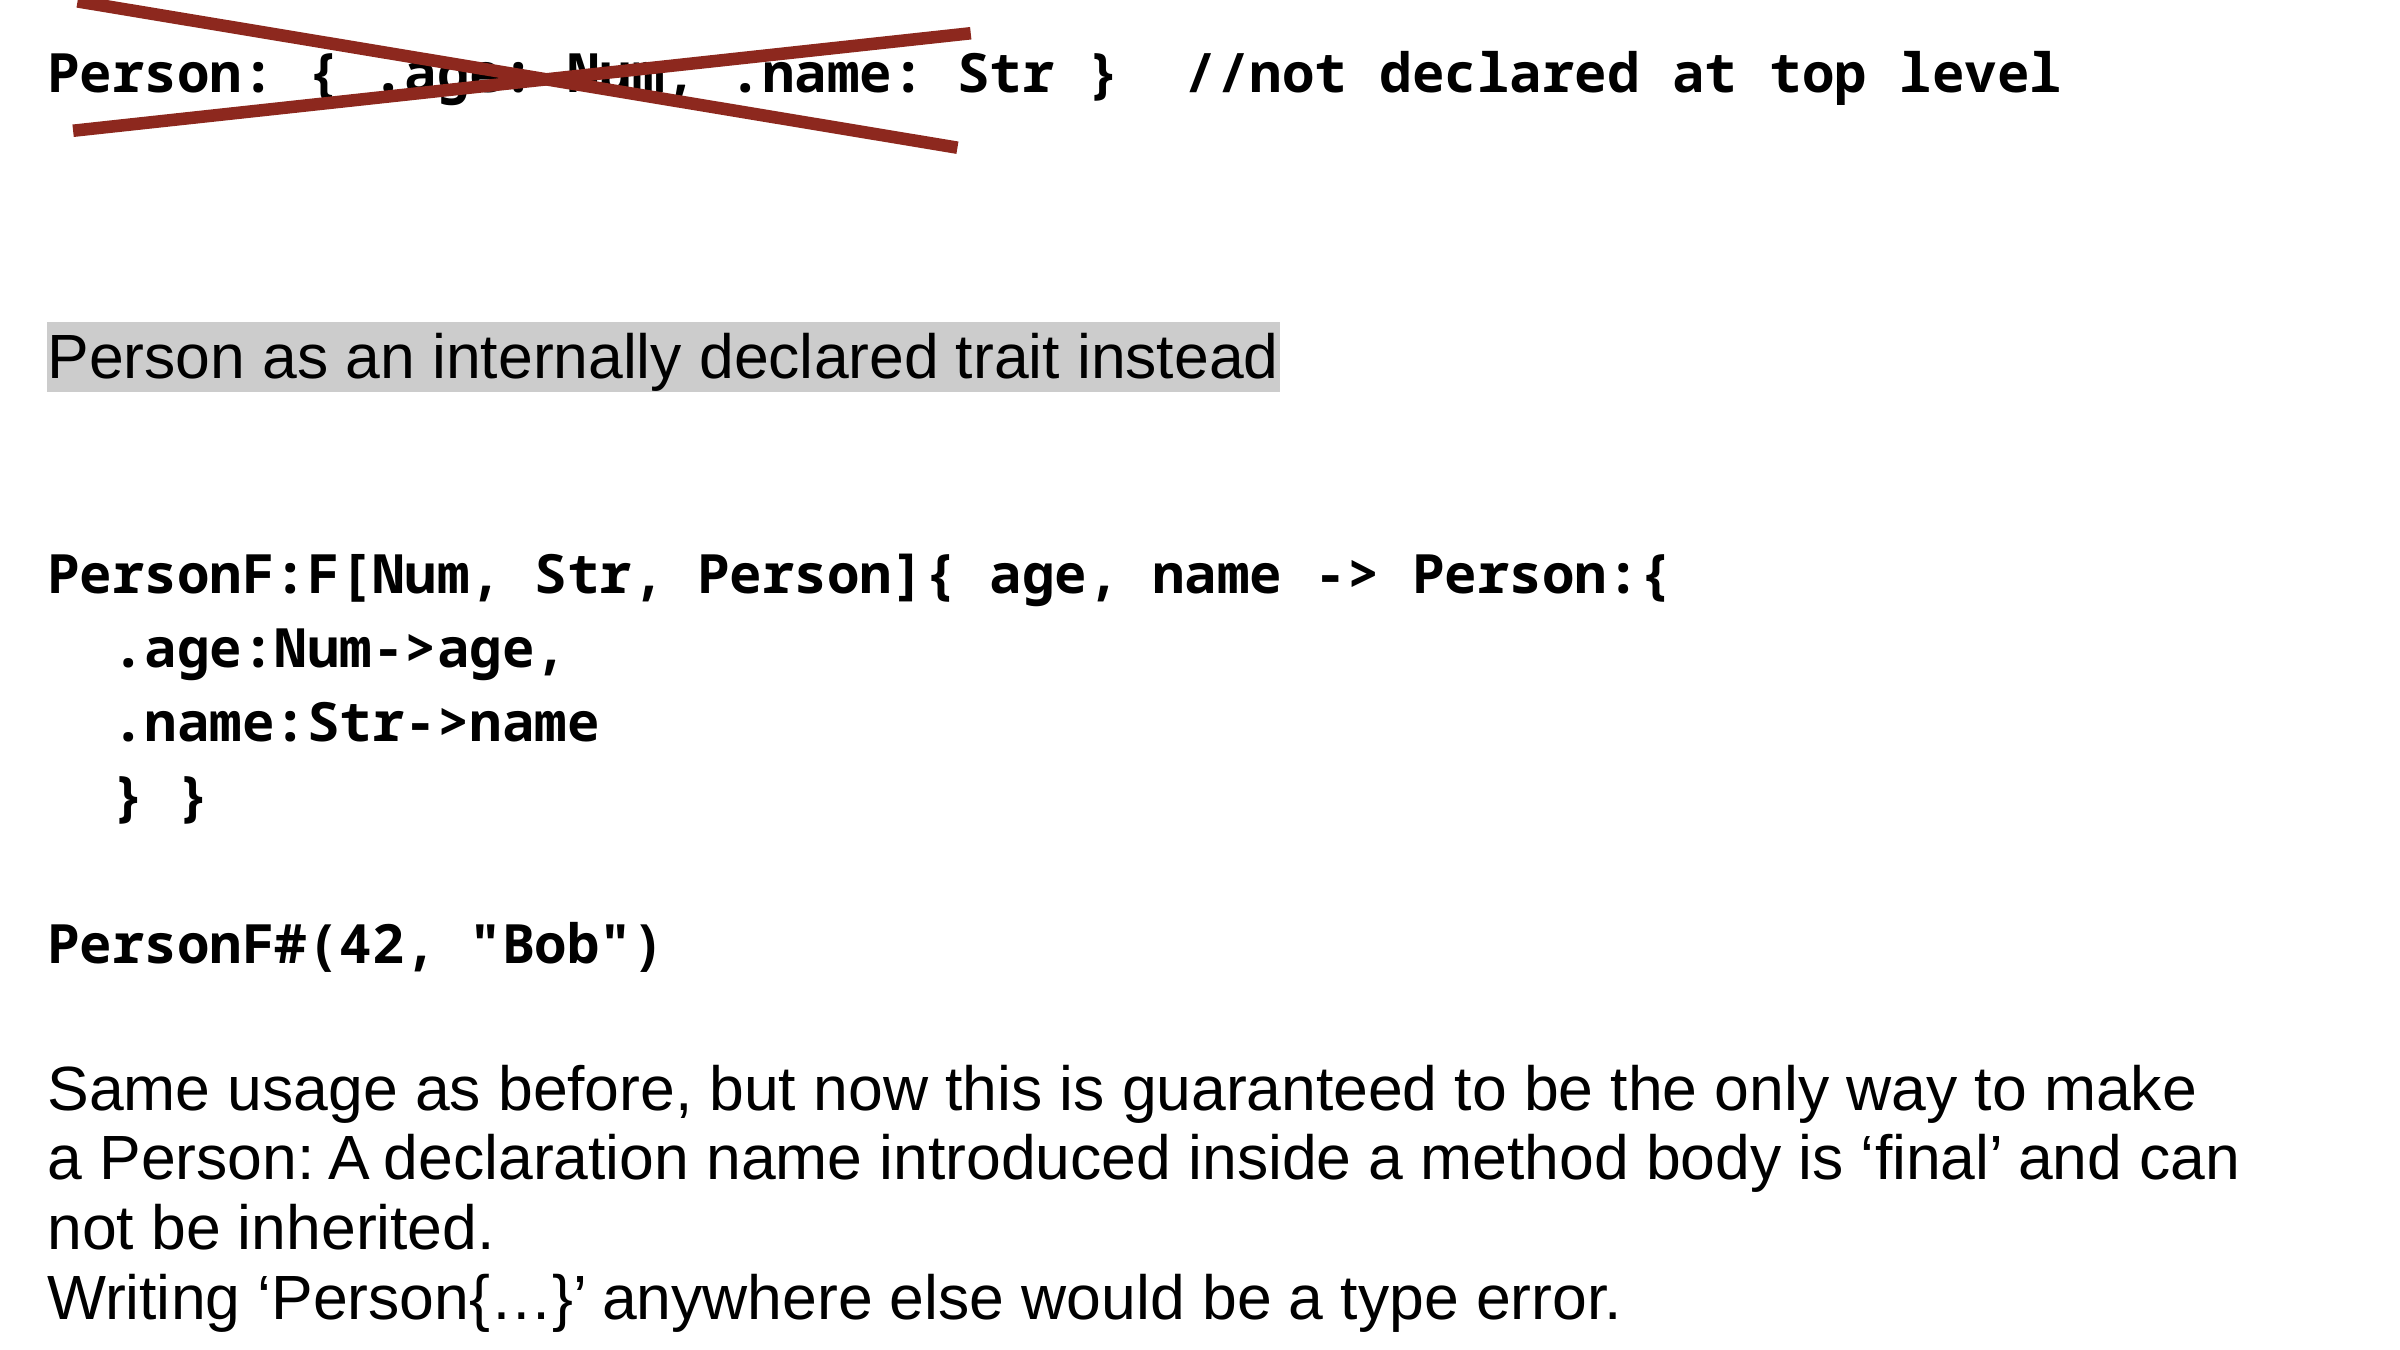

Person: { .age: Num, .name: Str } //not declared at top level
Person as an internally declared trait instead
PersonF:F[Num, Str, Person]{ age, name -> Person:{
 .age:Num->age,
 .name:Str->name
 } }
PersonF#(42, "Bob")
Same usage as before, but now this is guaranteed to be the only way to make
a Person: A declaration name introduced inside a method body is ‘final’ and can not be inherited.
Writing ‘Person{…}’ anywhere else would be a type error.